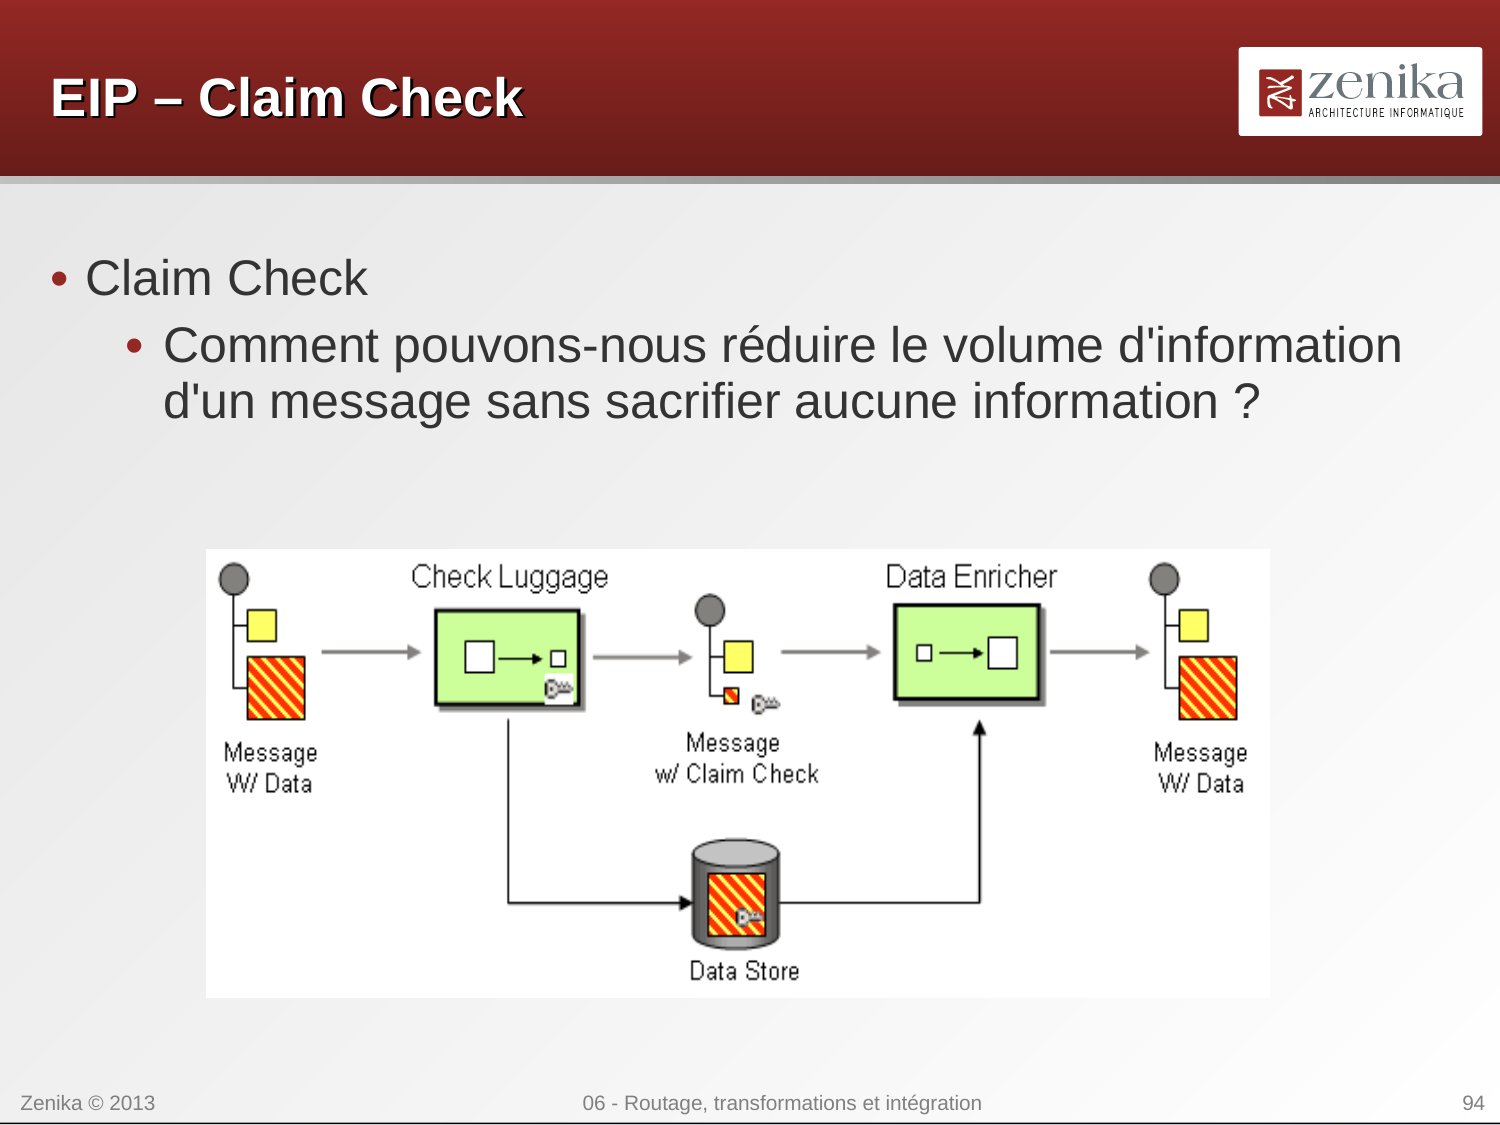

# EIP – Claim Check
Claim Check
Comment pouvons-nous réduire le volume d'information d'un message sans sacrifier aucune information ?